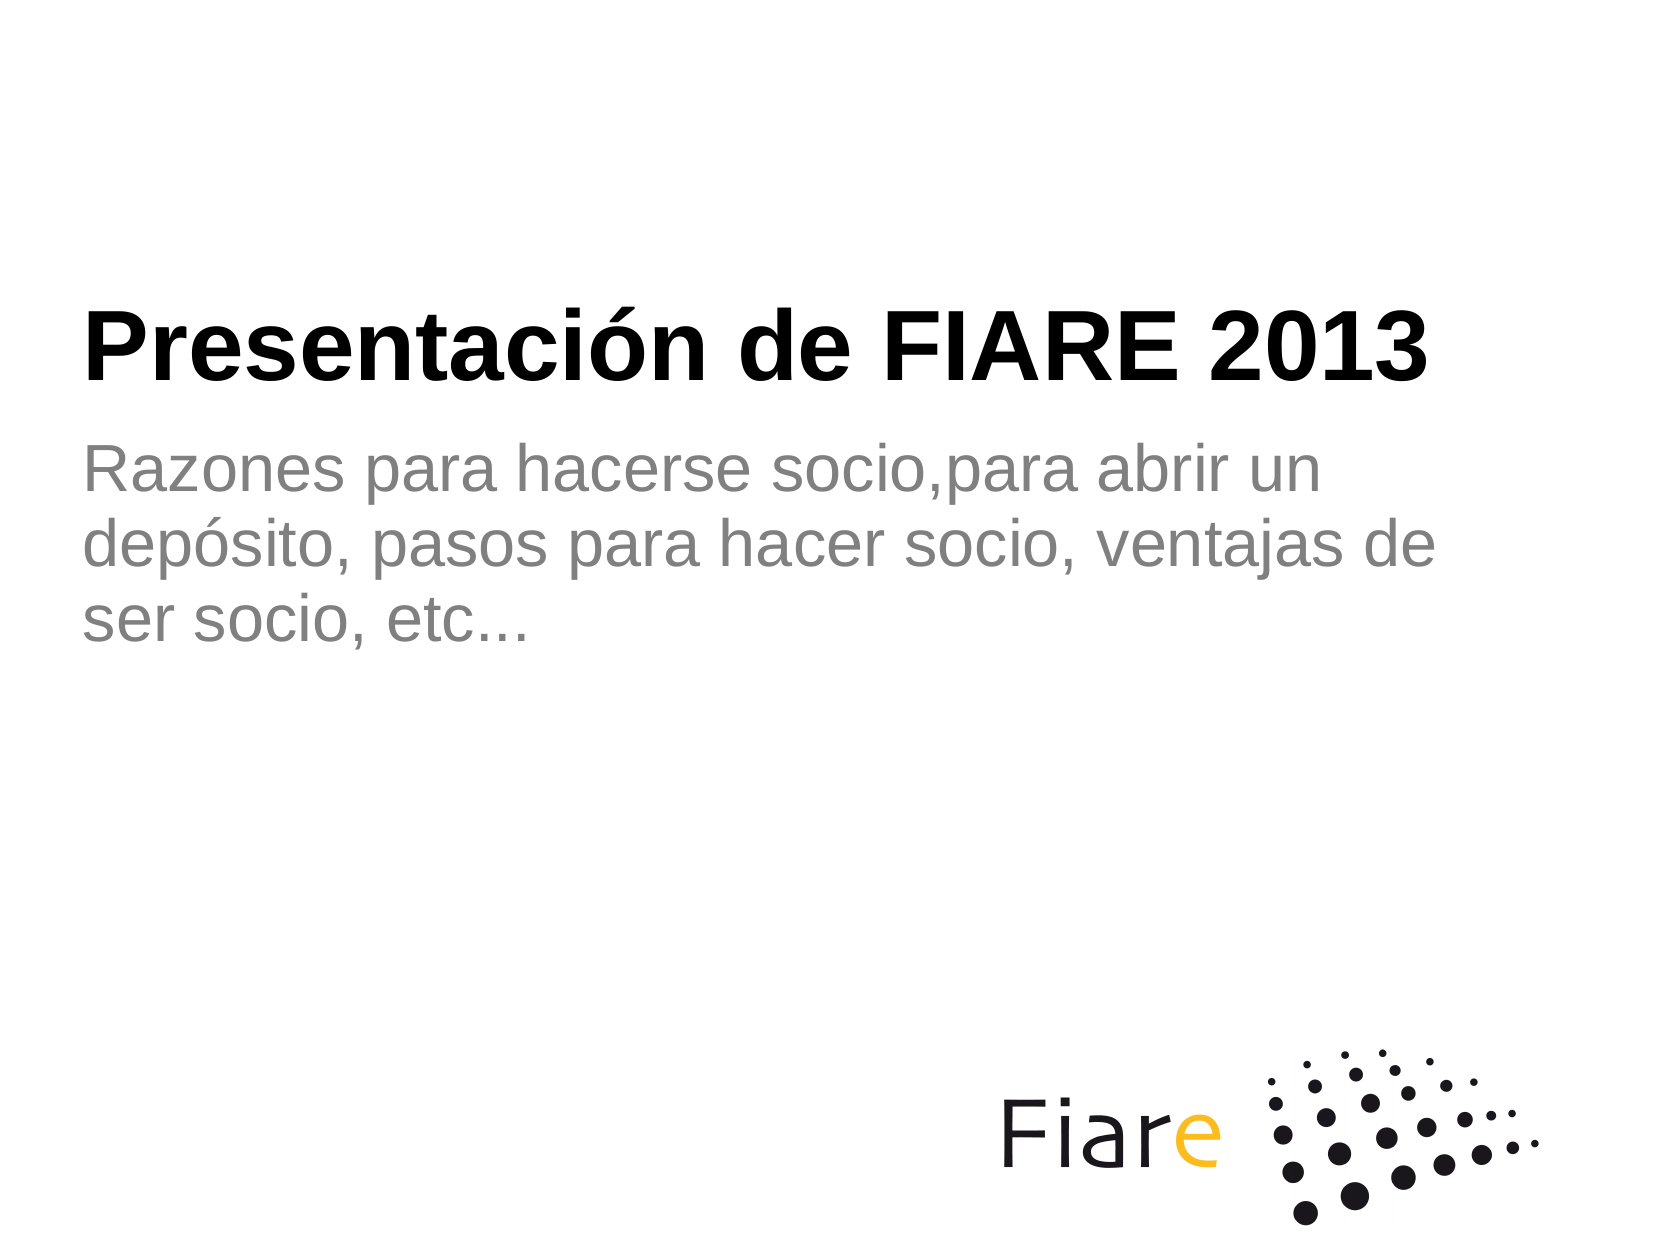

#
Presentación de FIARE 2013
Razones para hacerse socio,para abrir un depósito, pasos para hacer socio, ventajas de ser socio, etc...